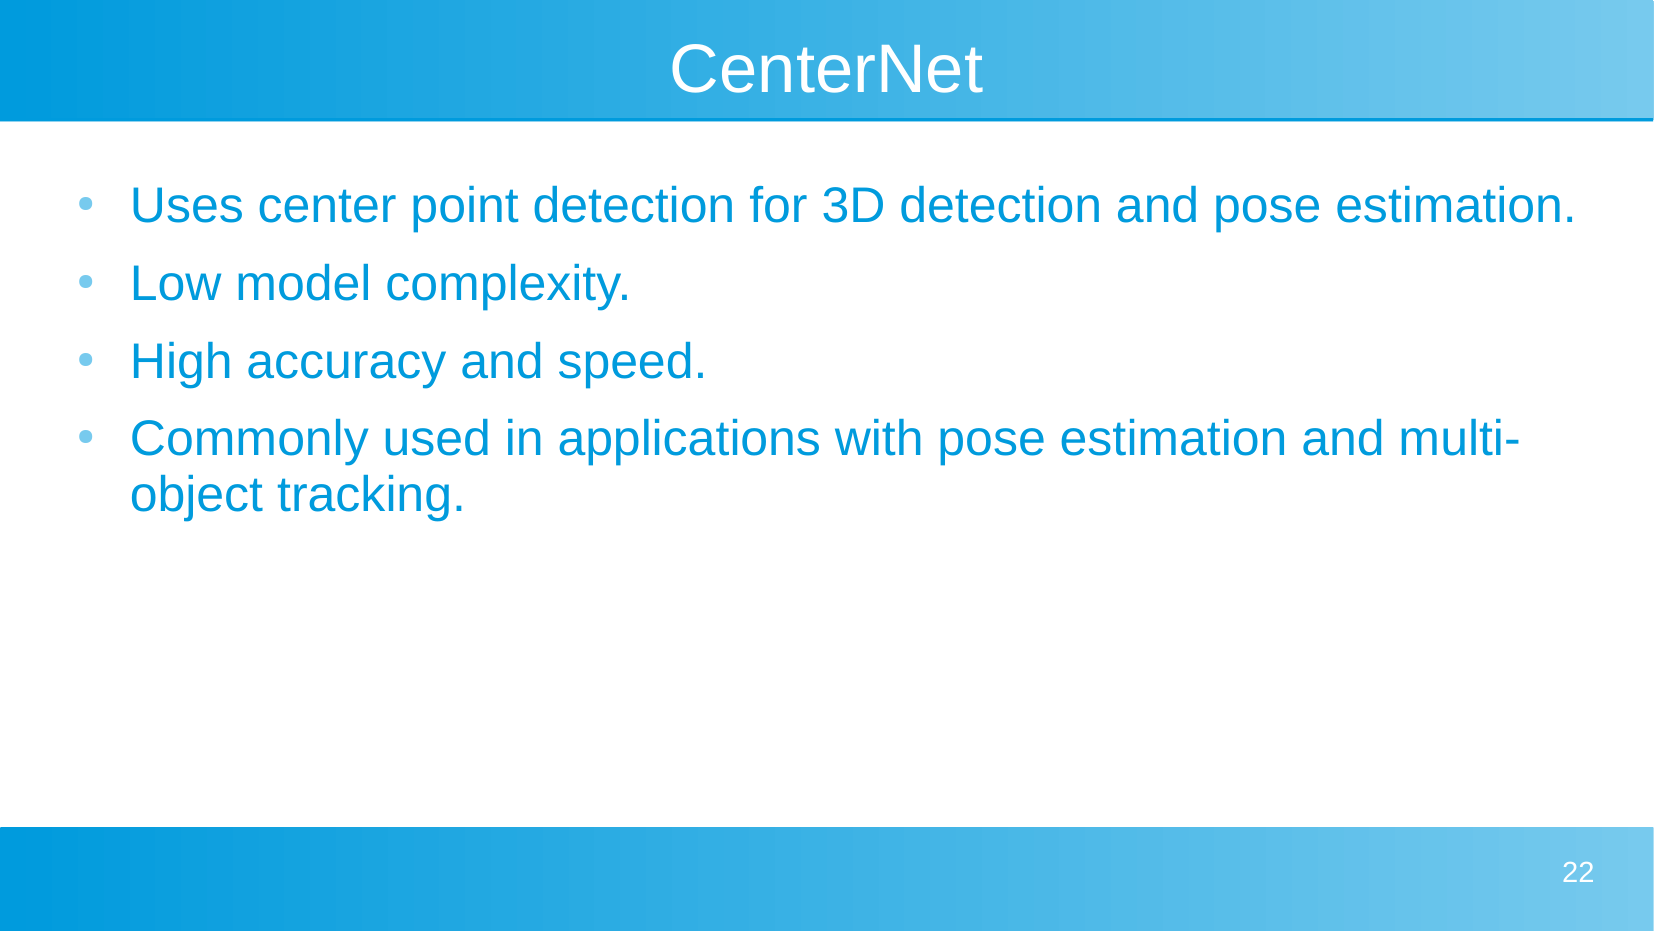

# CenterNet
Uses center point detection for 3D detection and pose estimation.
Low model complexity.
High accuracy and speed.
Commonly used in applications with pose estimation and multi-object tracking.
22